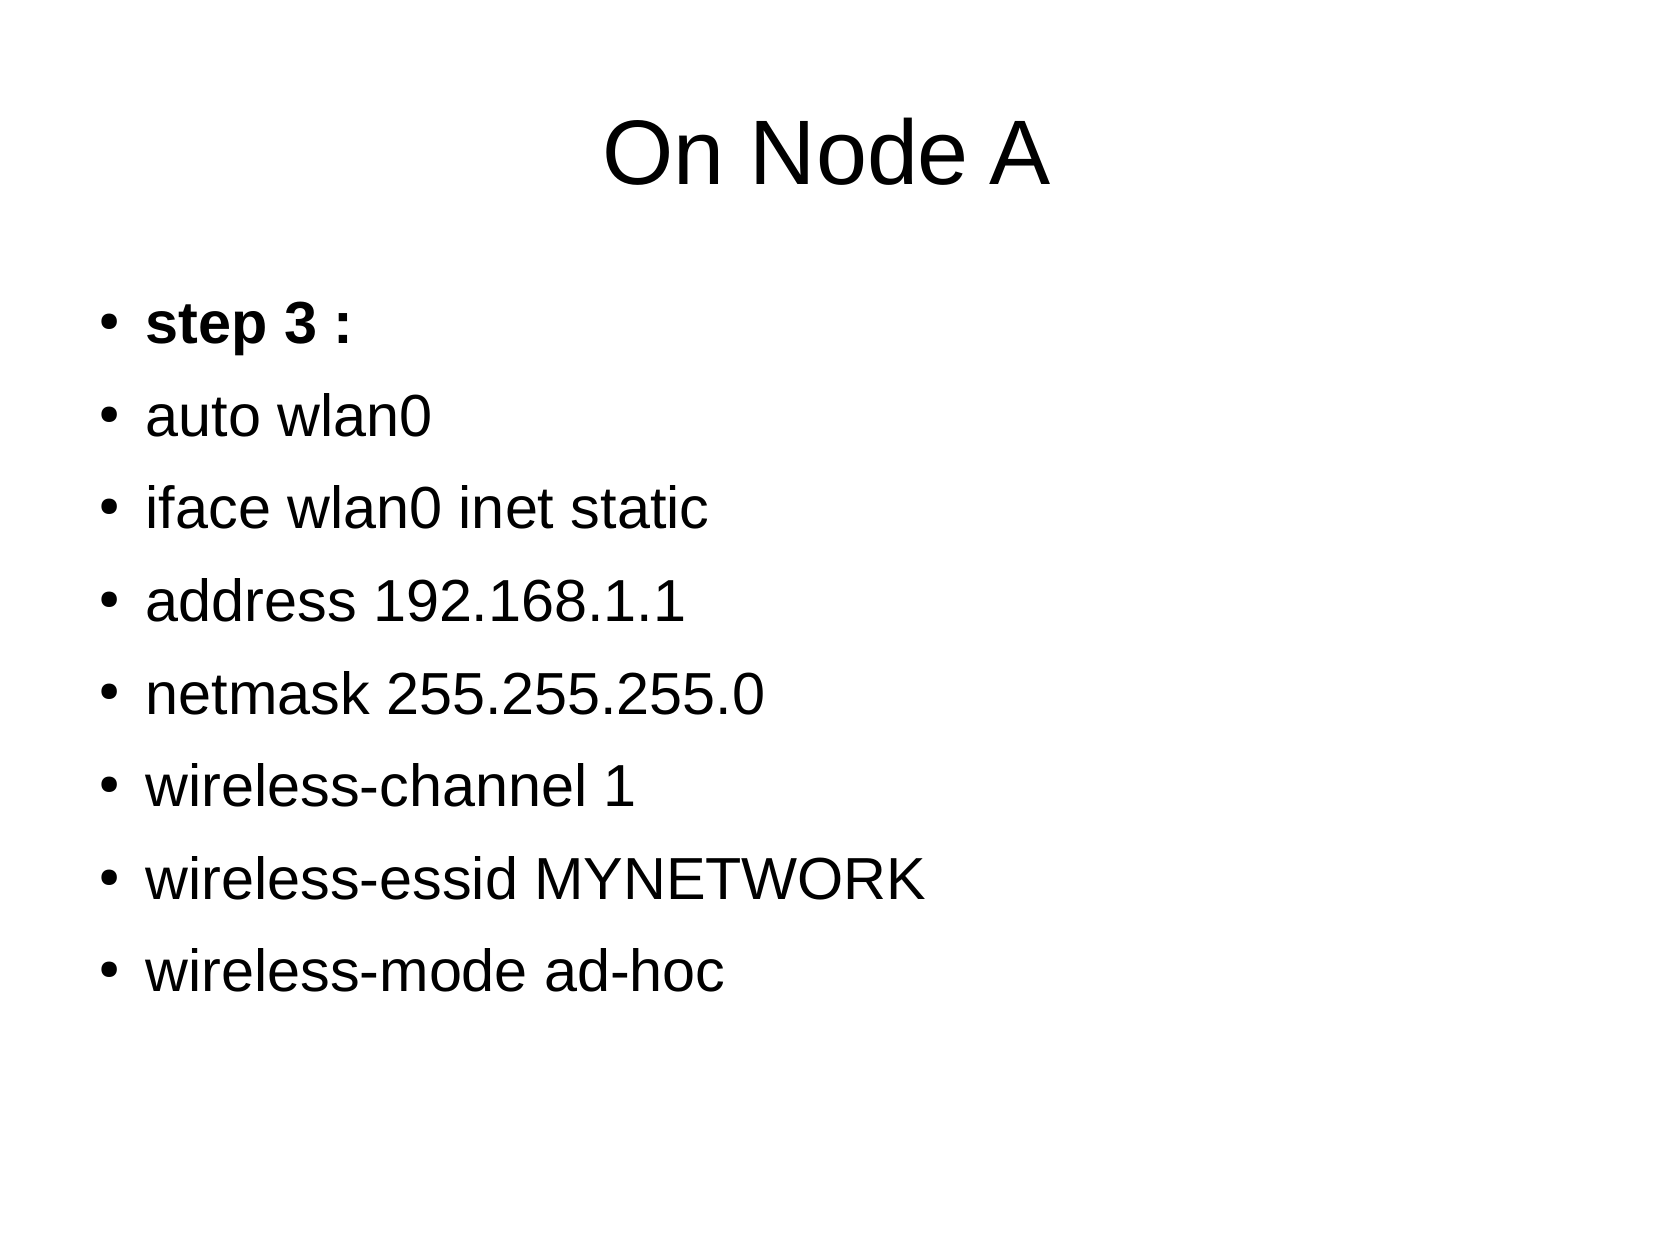

# On Node A
step 3 :
auto wlan0
iface wlan0 inet static
address 192.168.1.1
netmask 255.255.255.0
wireless-channel 1
wireless-essid MYNETWORK
wireless-mode ad-hoc